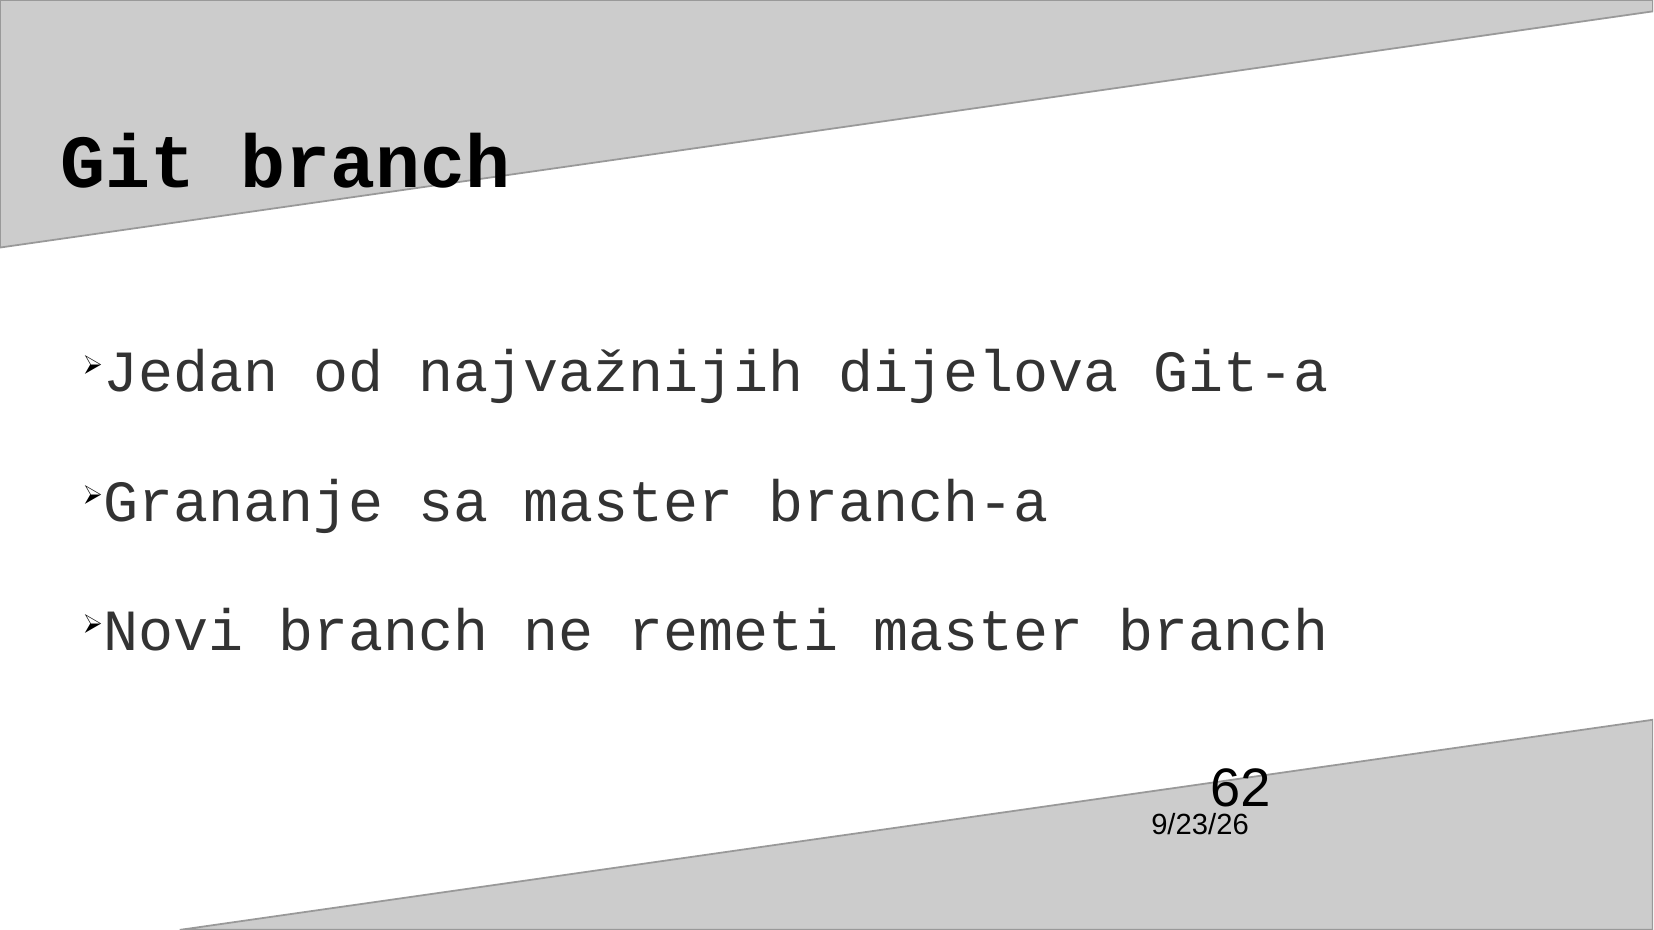

Git branch
# Jedan od najvažnijih dijelova Git-a
Grananje sa master branch-a
Novi branch ne remeti master branch